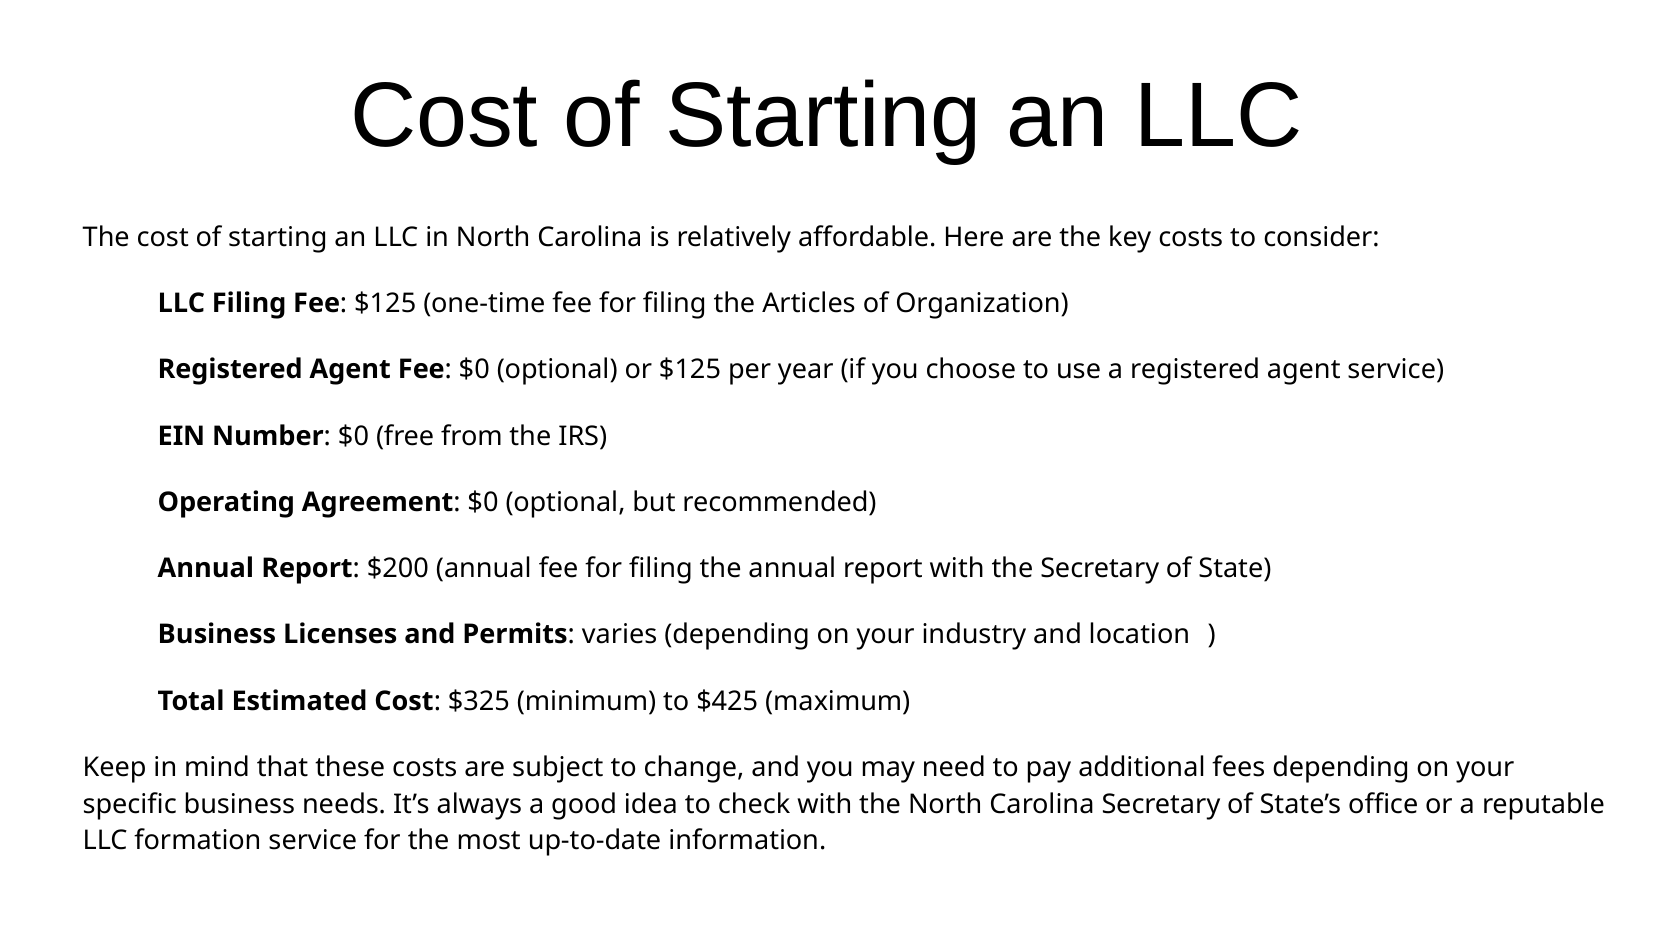

# Cost of Starting an LLC
The cost of starting an LLC in North Carolina is relatively affordable. Here are the key costs to consider:
 	LLC Filing Fee: $125 (one-time fee for filing the Articles of Organization)
 	Registered Agent Fee: $0 (optional) or $125 per year (if you choose to use a registered agent service)
 	EIN Number: $0 (free from the IRS)
 	Operating Agreement: $0 (optional, but recommended)
 	Annual Report: $200 (annual fee for filing the annual report with the Secretary of State)
 	Business Licenses and Permits: varies (depending on your industry and location	)
 	Total Estimated Cost: $325 (minimum) to $425 (maximum)
Keep in mind that these costs are subject to change, and you may need to pay additional fees depending on your specific business needs. It’s always a good idea to check with the North Carolina Secretary of State’s office or a reputable LLC formation service for the most up-to-date information.